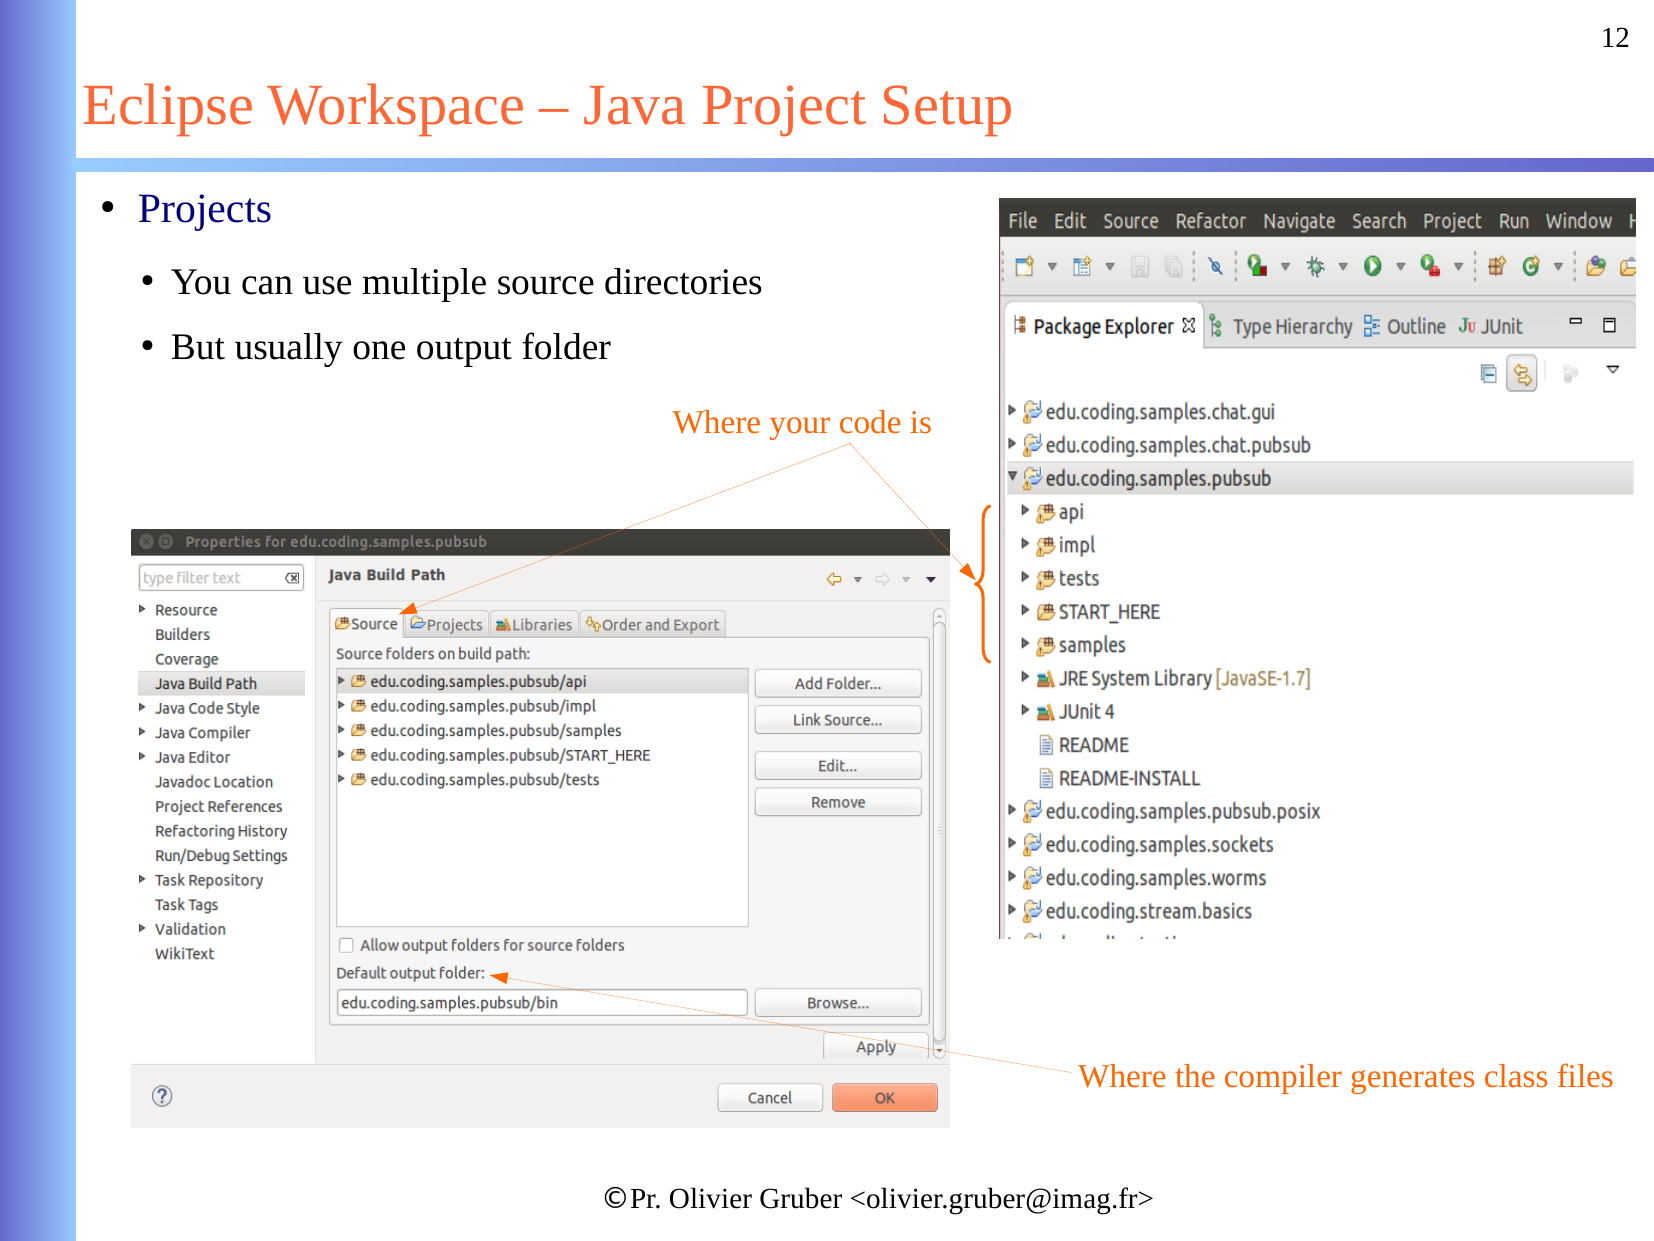

12
# Eclipse Workspace – Java Project Setup
Projects
You can use multiple source directories
But usually one output folder
Where your code is
Where the compiler generates class files